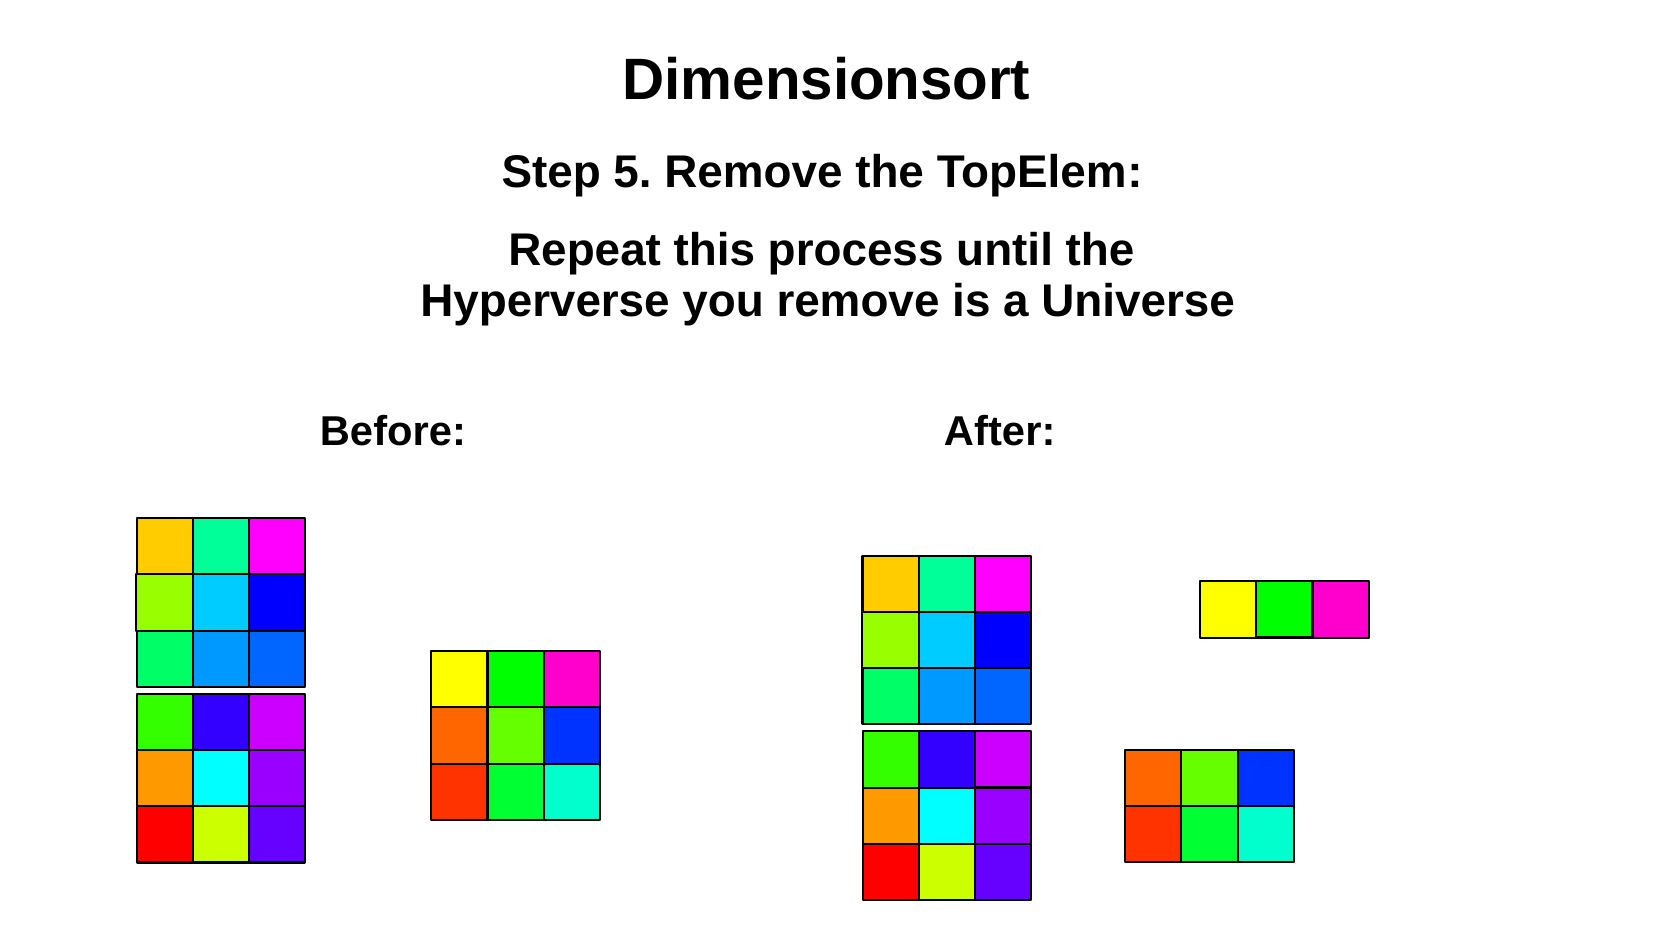

# Dimensionsort
Step 5. Remove the TopElem:
Repeat this process until the
Hyperverse you remove is a Universe
Before:
After: